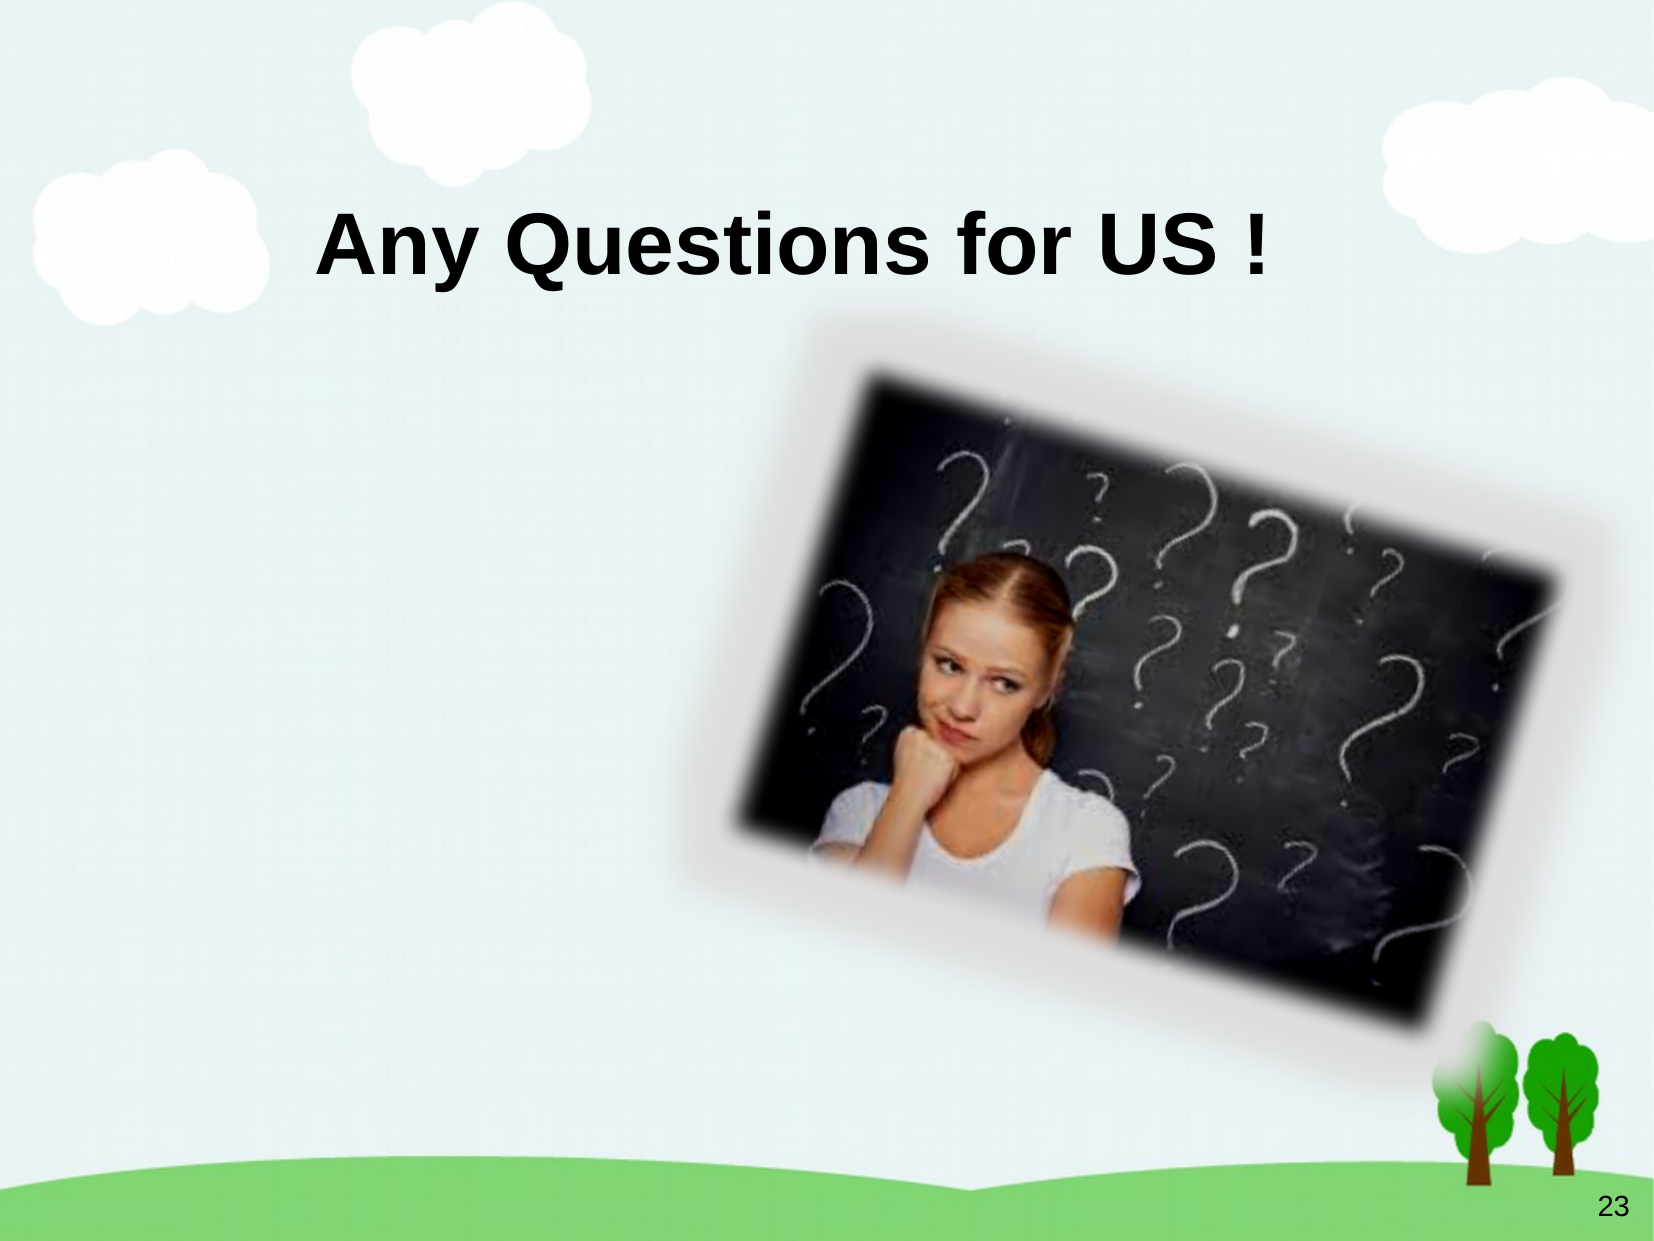

#
Any Questions for US !
23